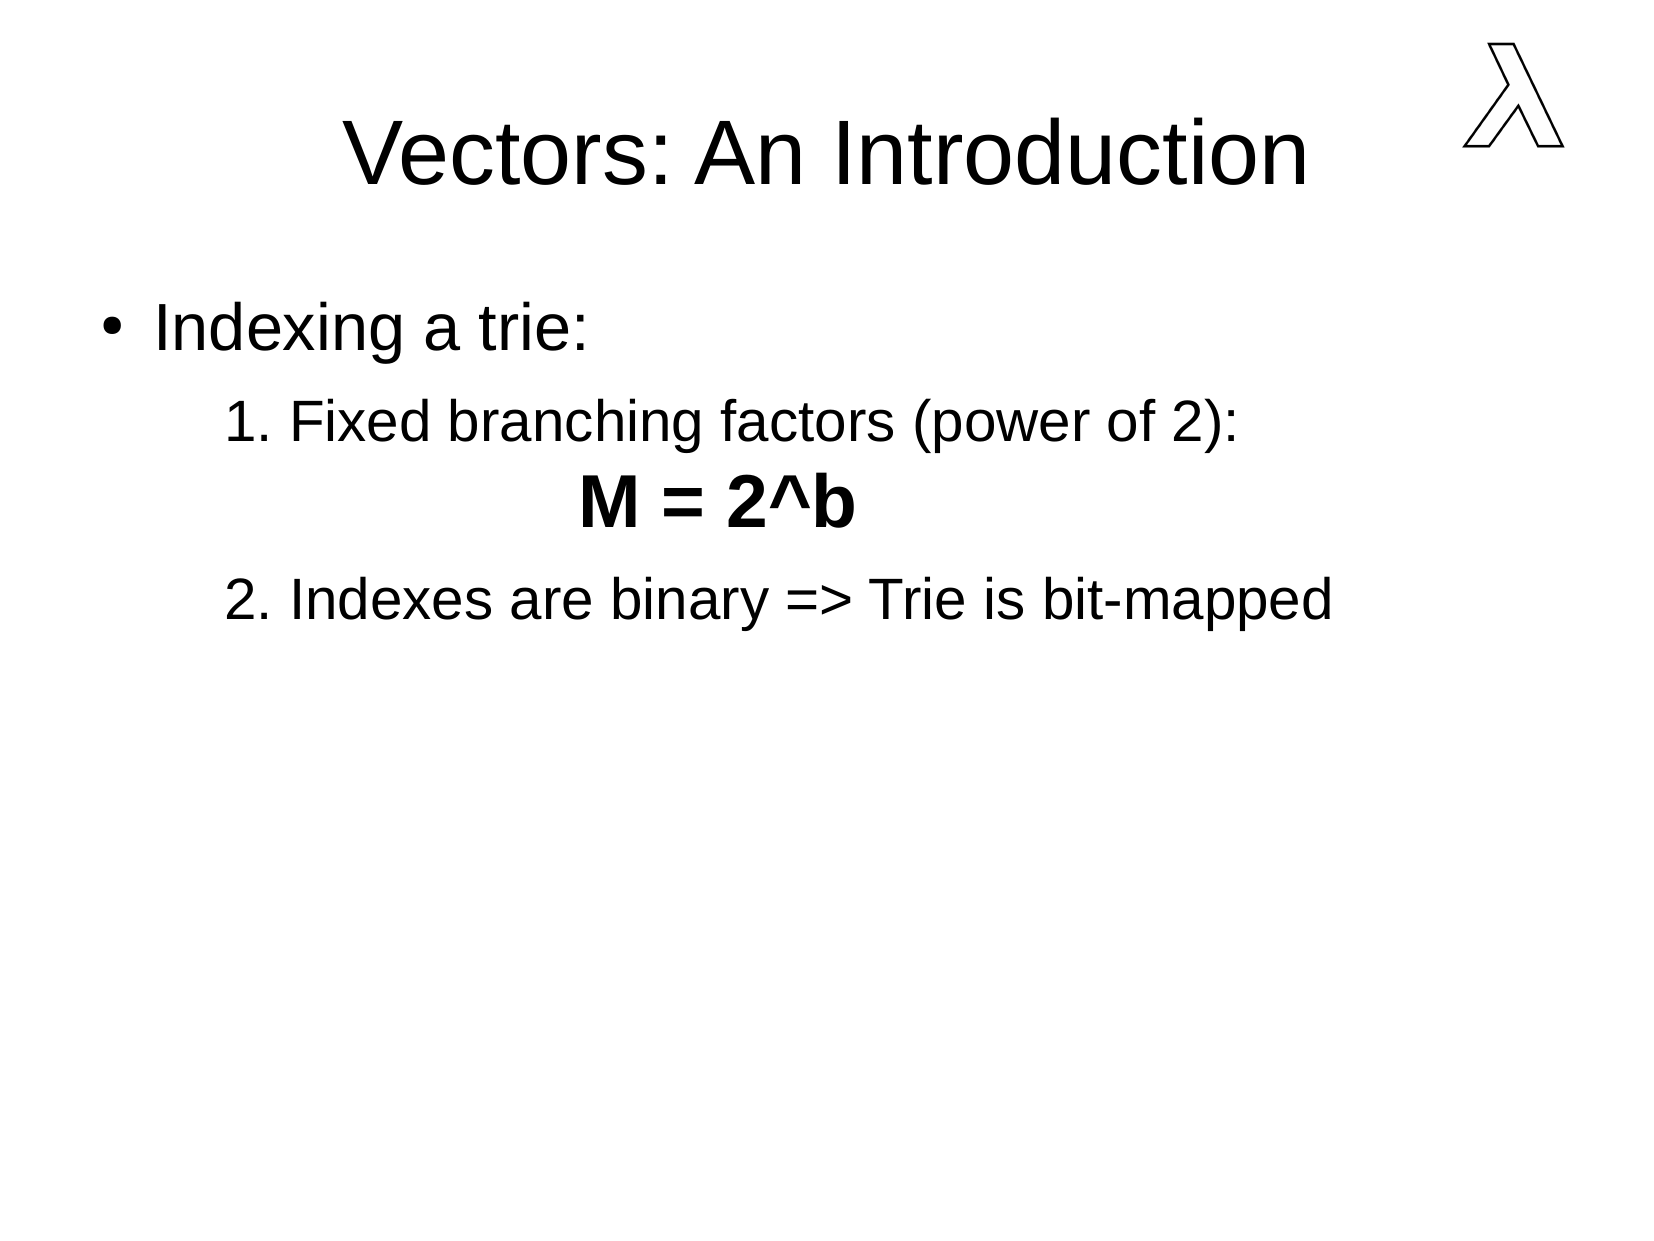

# Vectors: An Introduction
Indexing a trie:
1. Fixed branching factors (power of 2):
M = 2^b
2. Indexes are binary => Trie is bit-mapped